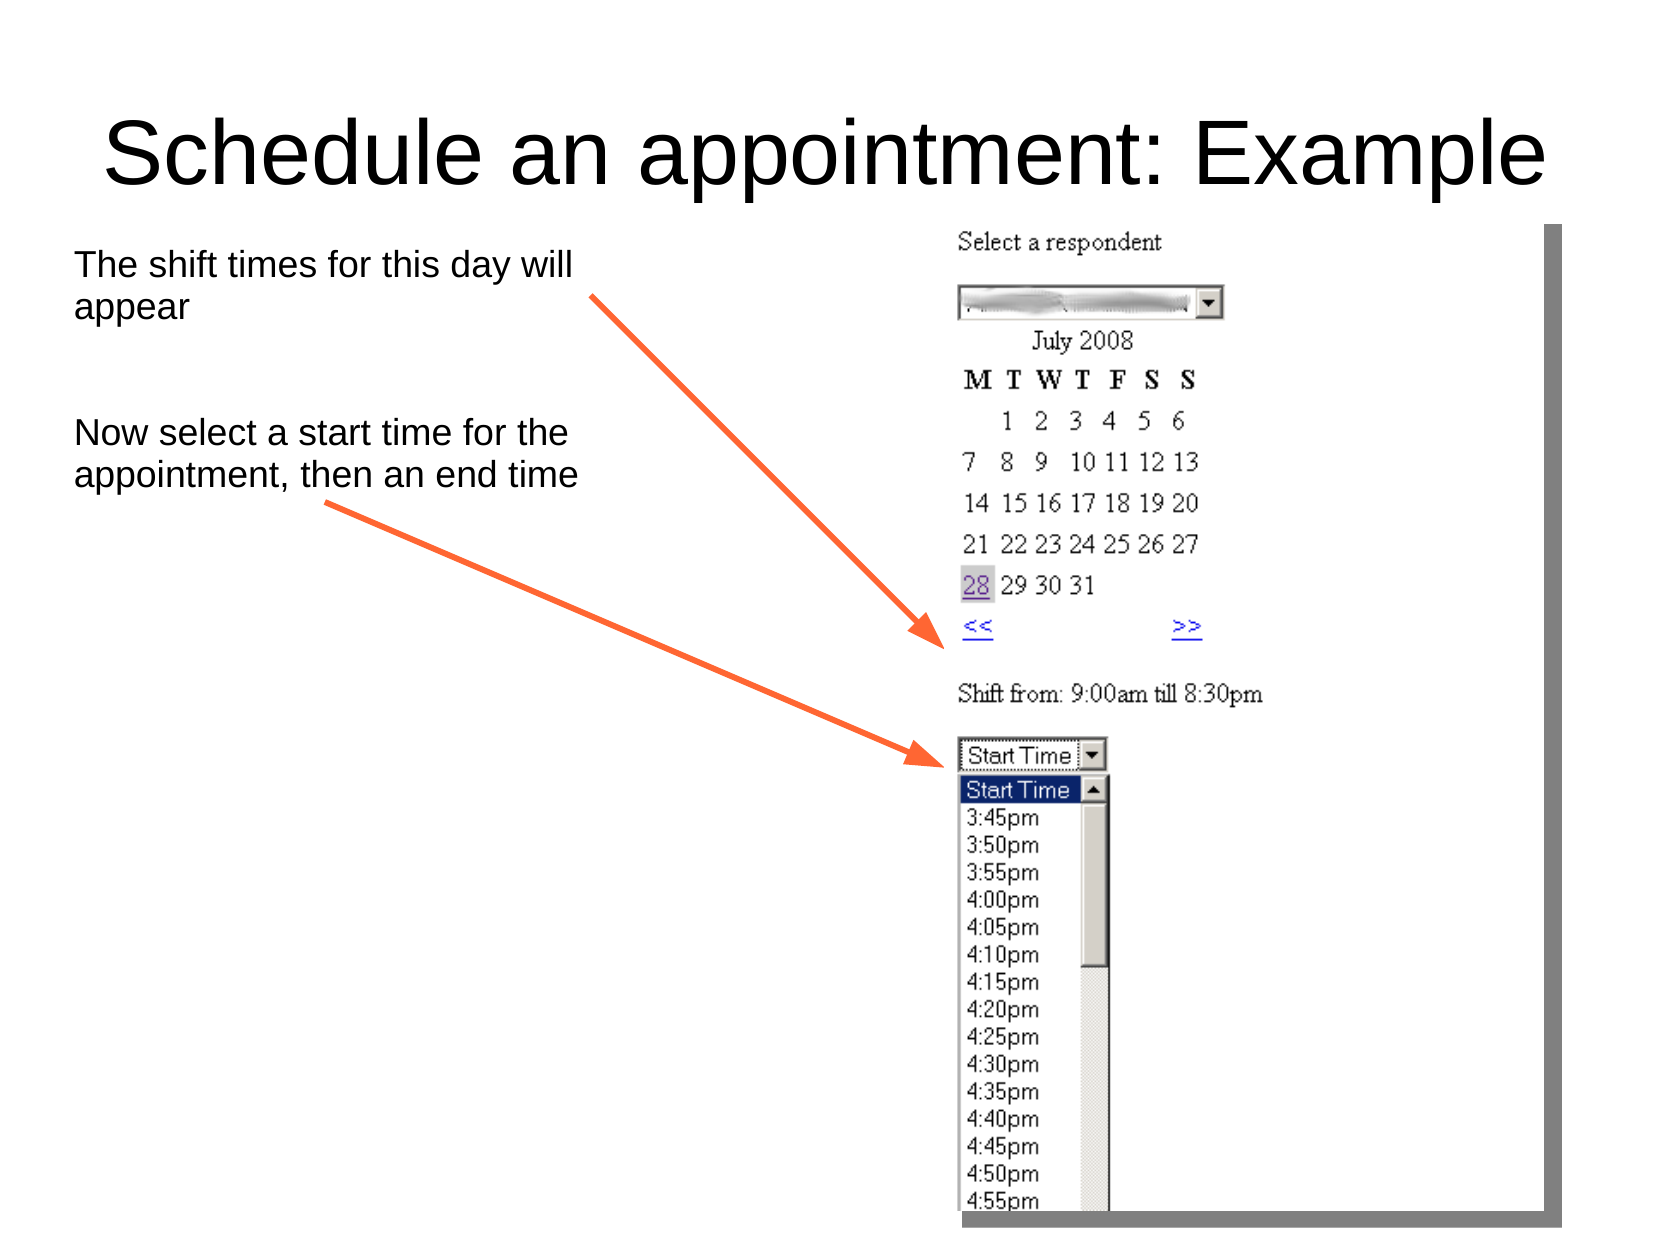

# Schedule an appointment: Example
The shift times for this day will appear
Now select a start time for the appointment, then an end time